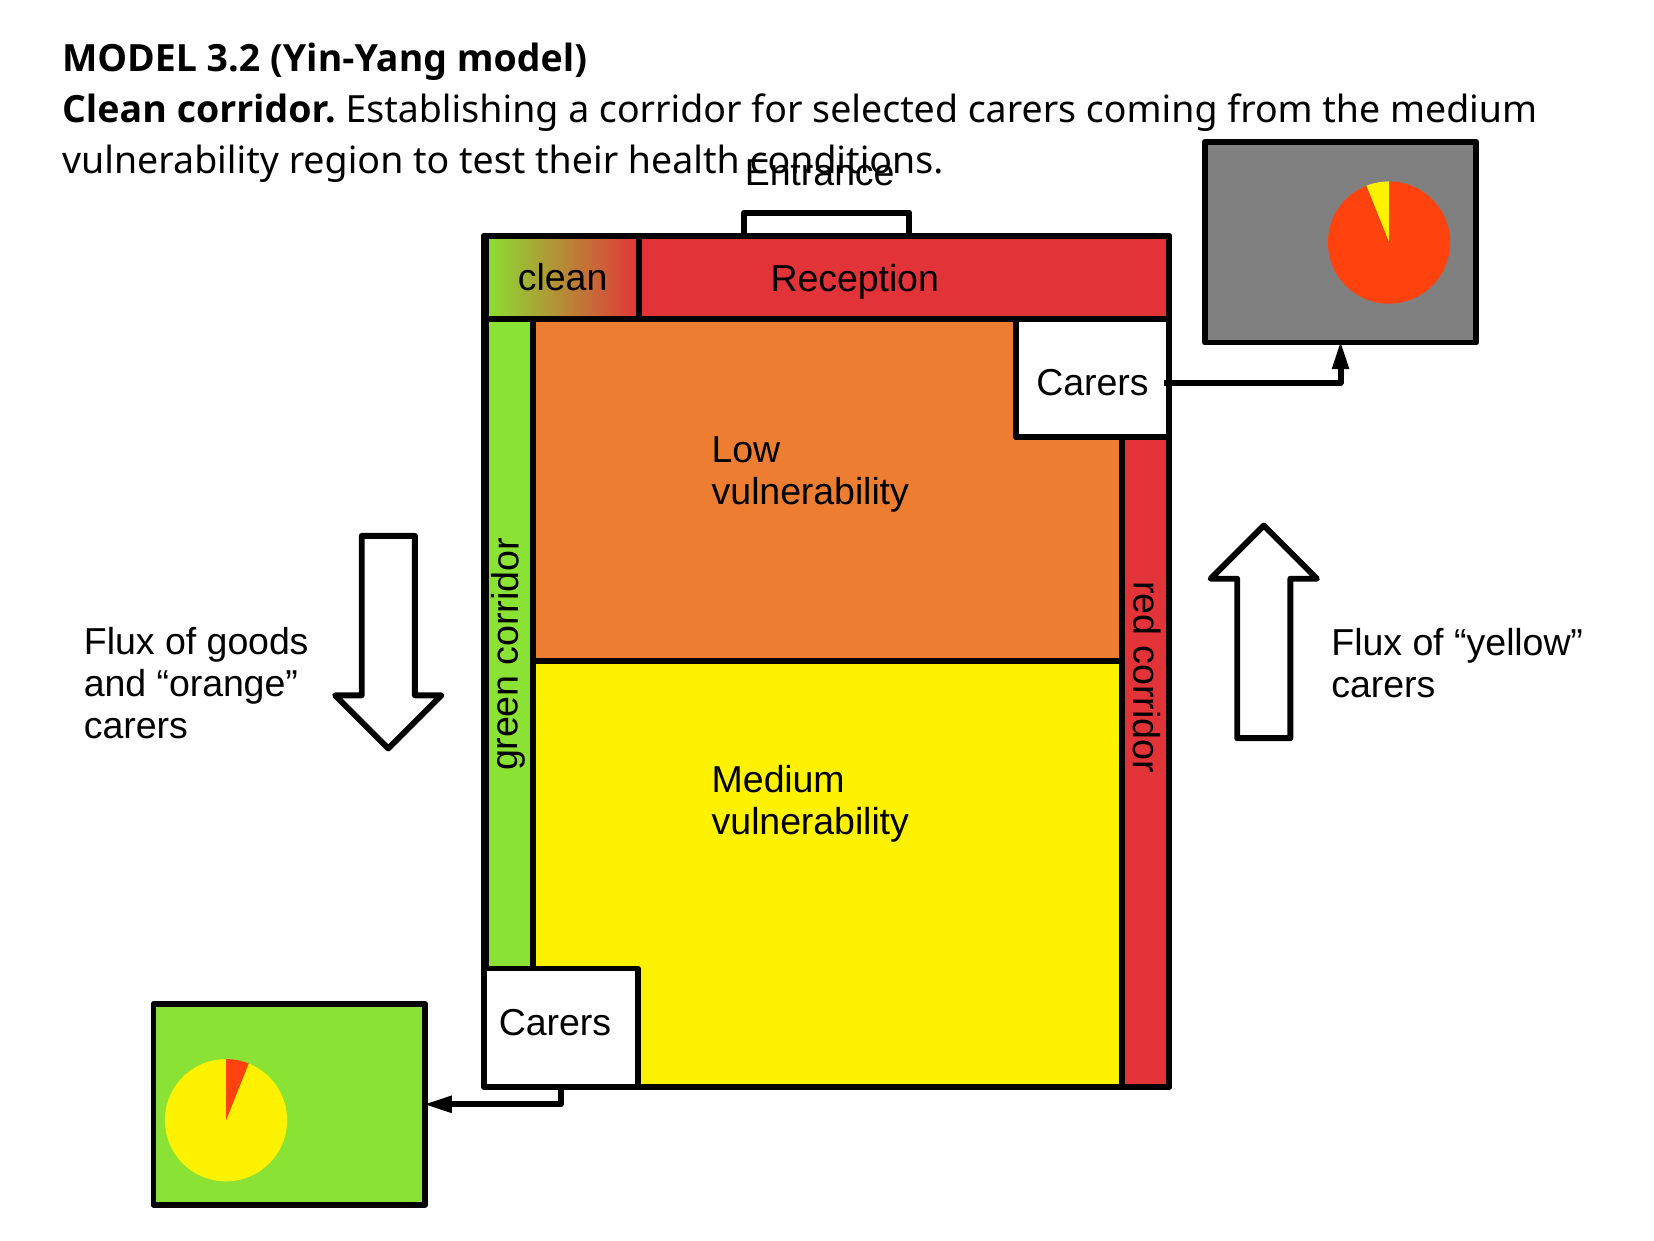

MODEL 3.2 (Yin-Yang model)
Clean corridor. Establishing a corridor for selected carers coming from the medium vulnerability region to test their health conditions.
I
Entrance
### Chart
| Category | Column 3 |
|---|---|
| Medium | 6.2 |
| Low | 96.0 |
clean
Reception
Carers
Low vulnerability
Flux of goods and “orange”
carers
Flux of “yellow” carers
green corridor
red corridor
Medium vulnerability
Carers
### Chart
| Category | Column 3 |
|---|---|
| Medium | 96.0 |
| Low | 6.2 |